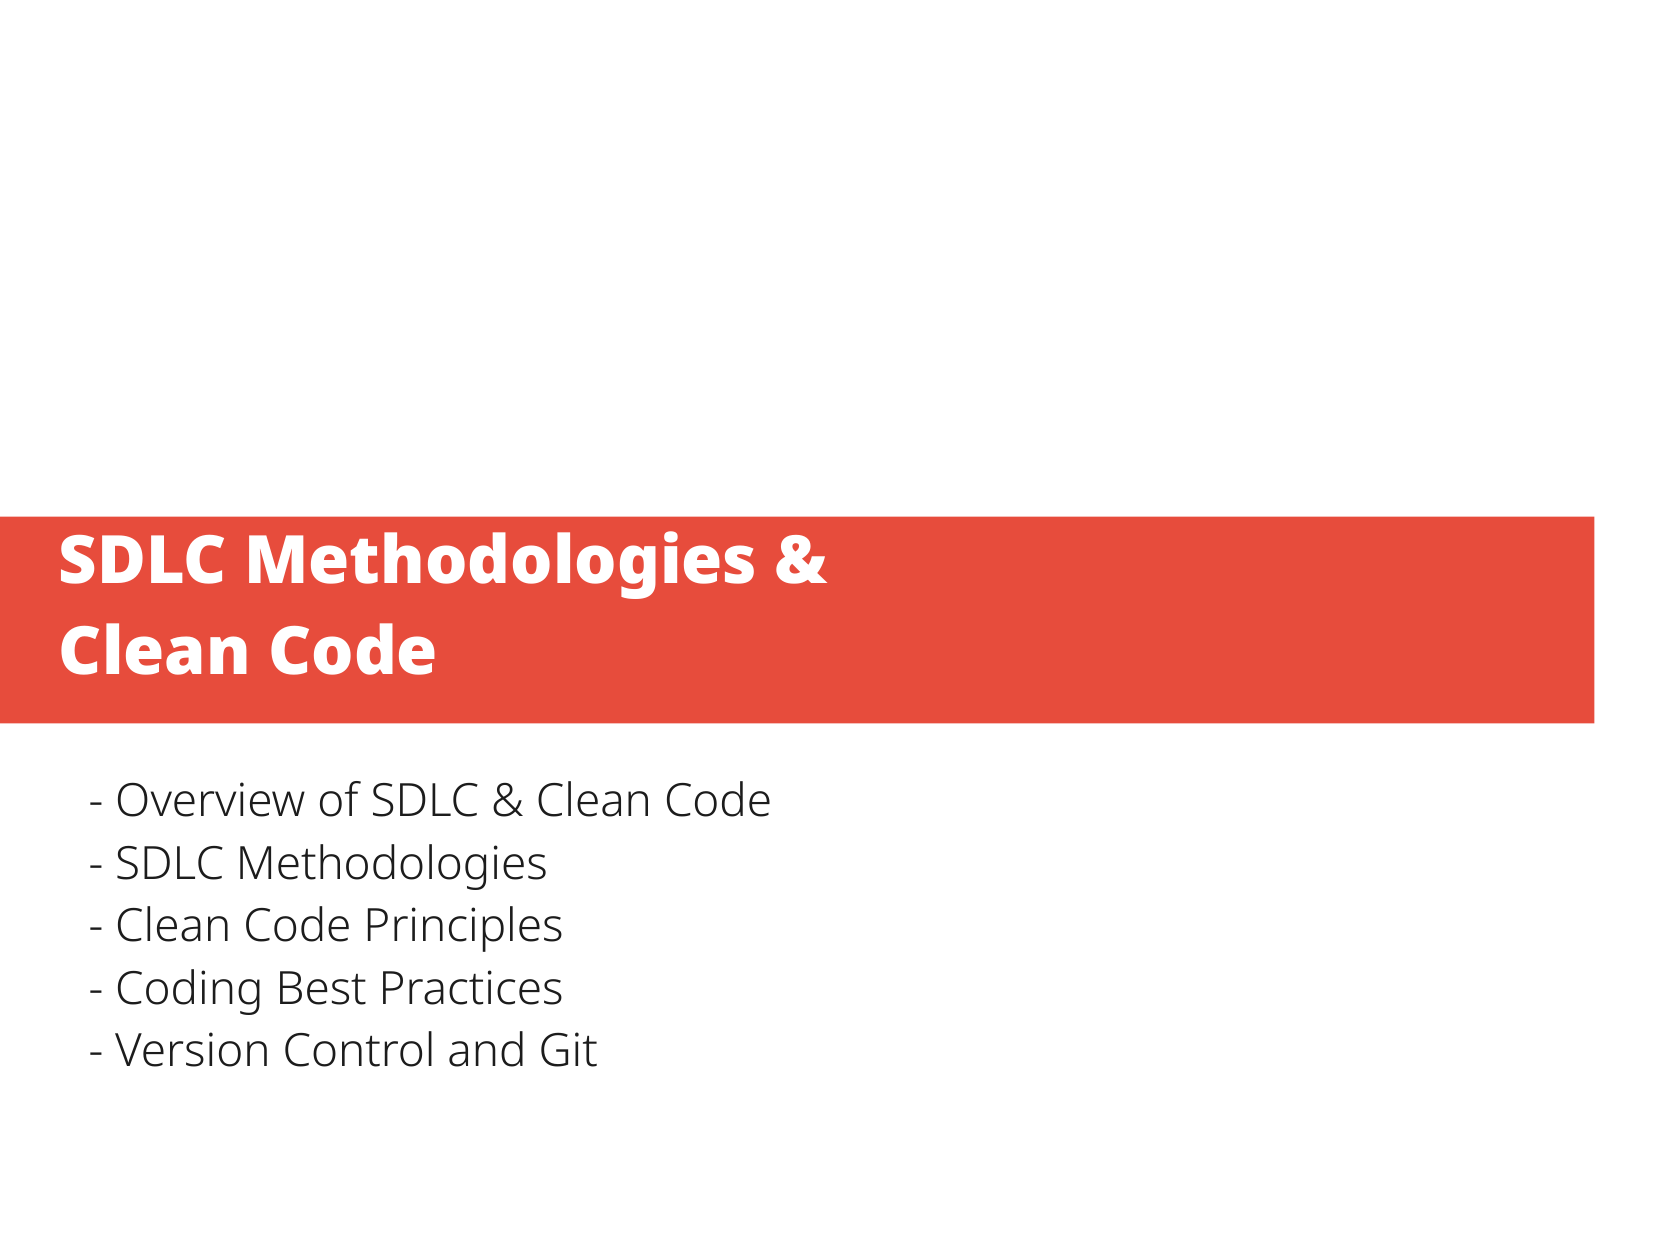

# SDLC Methodologies & Clean Code
- Overview of SDLC & Clean Code
- SDLC Methodologies
- Clean Code Principles
- Coding Best Practices
- Version Control and Git